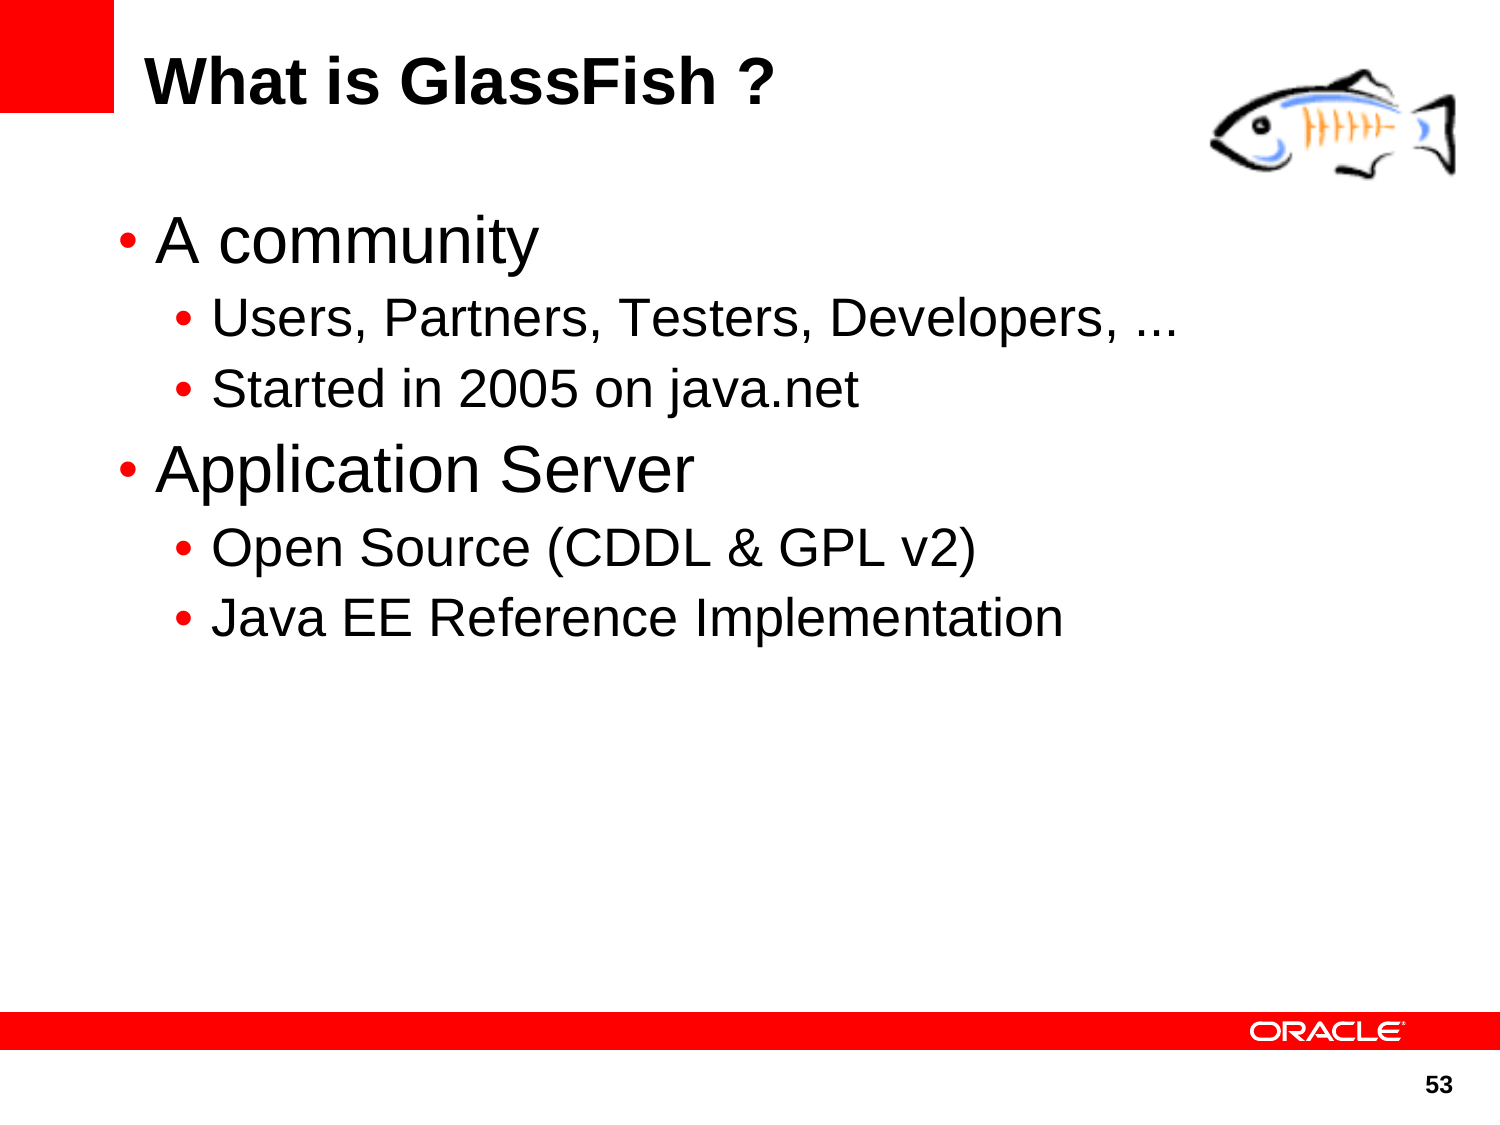

# What is GlassFish ?
A community
Users, Partners, Testers, Developers, ...
Started in 2005 on java.net
Application Server
Open Source (CDDL & GPL v2)
Java EE Reference Implementation